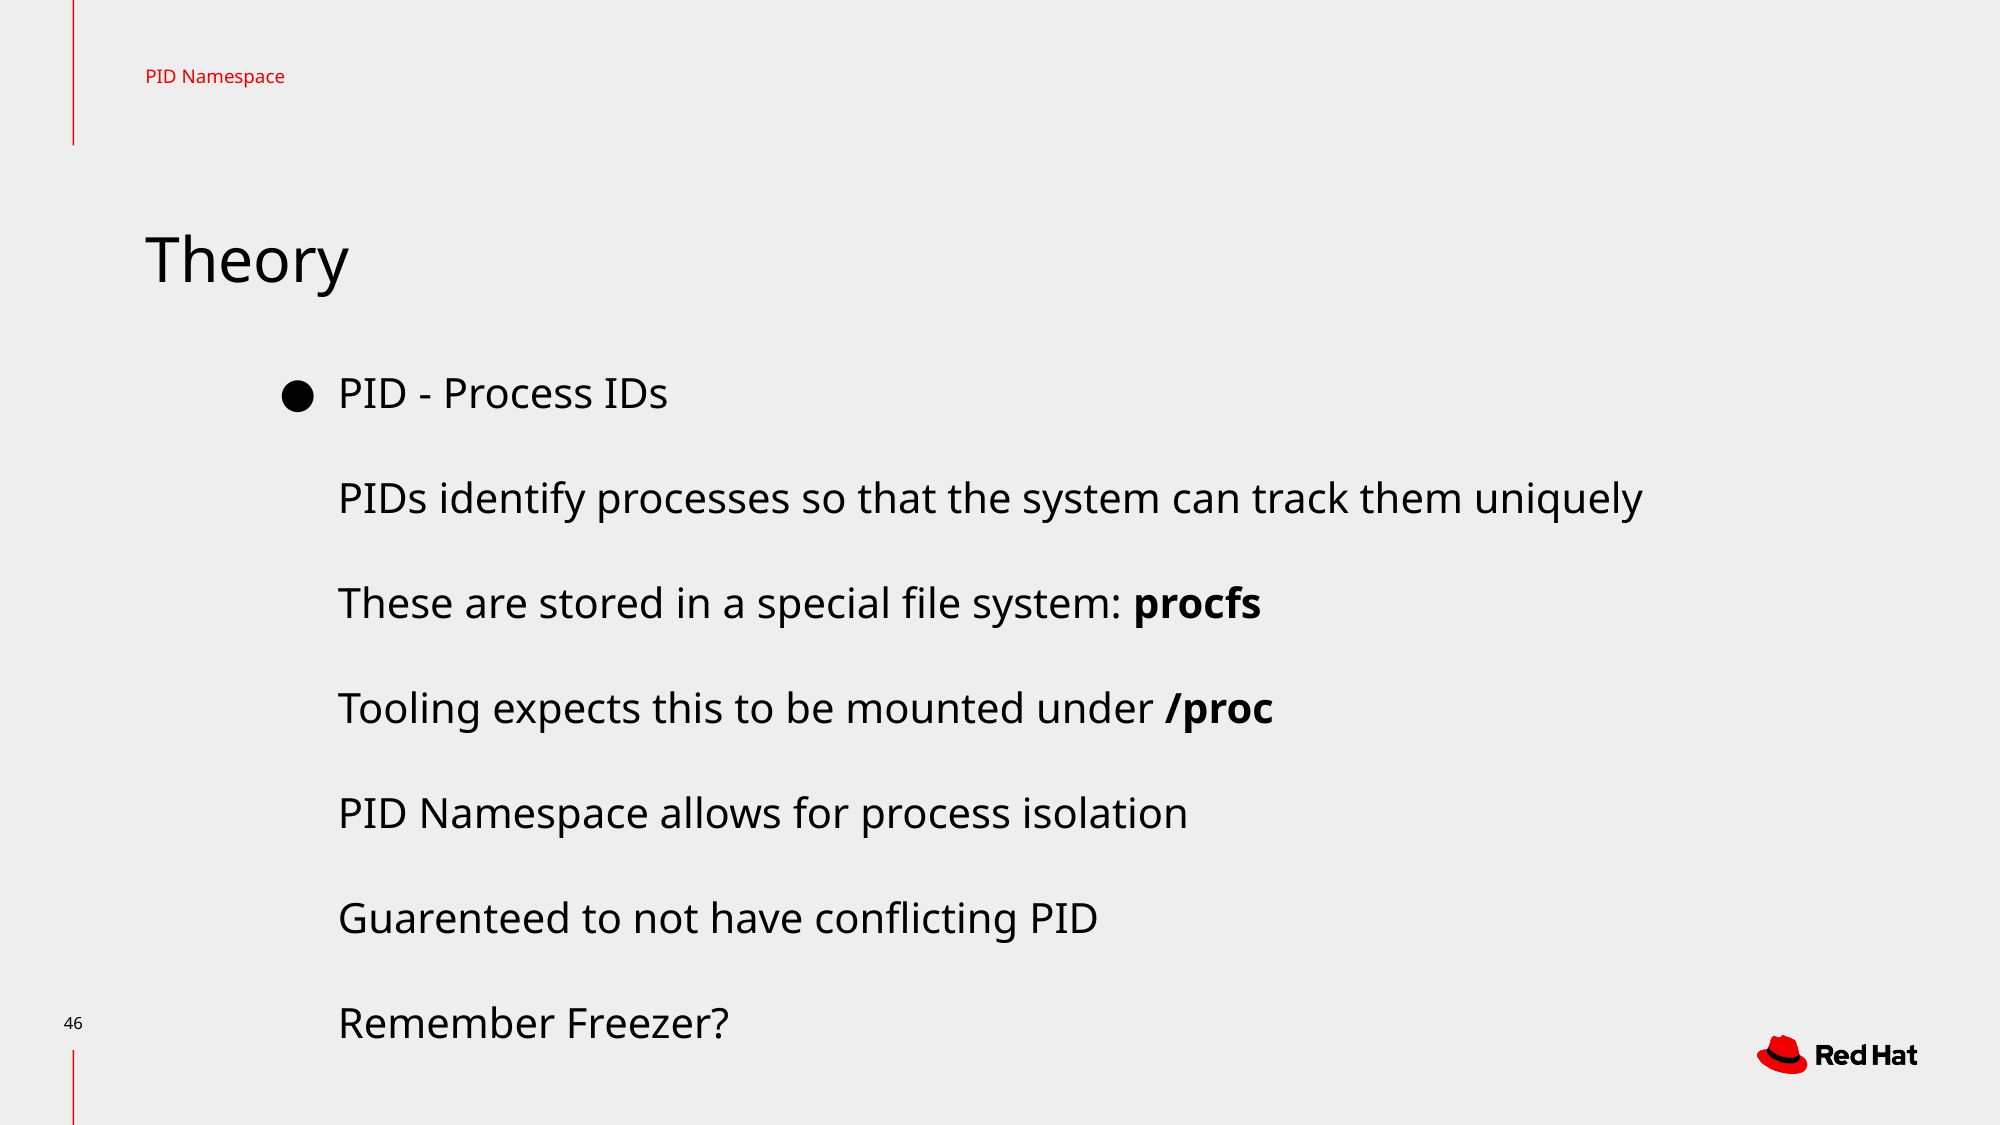

# PID Namespace
Theory
PID - Process IDs
PIDs identify processes so that the system can track them uniquely
These are stored in a special file system: procfs
Tooling expects this to be mounted under /proc
PID Namespace allows for process isolation
Guarenteed to not have conflicting PID
Remember Freezer?